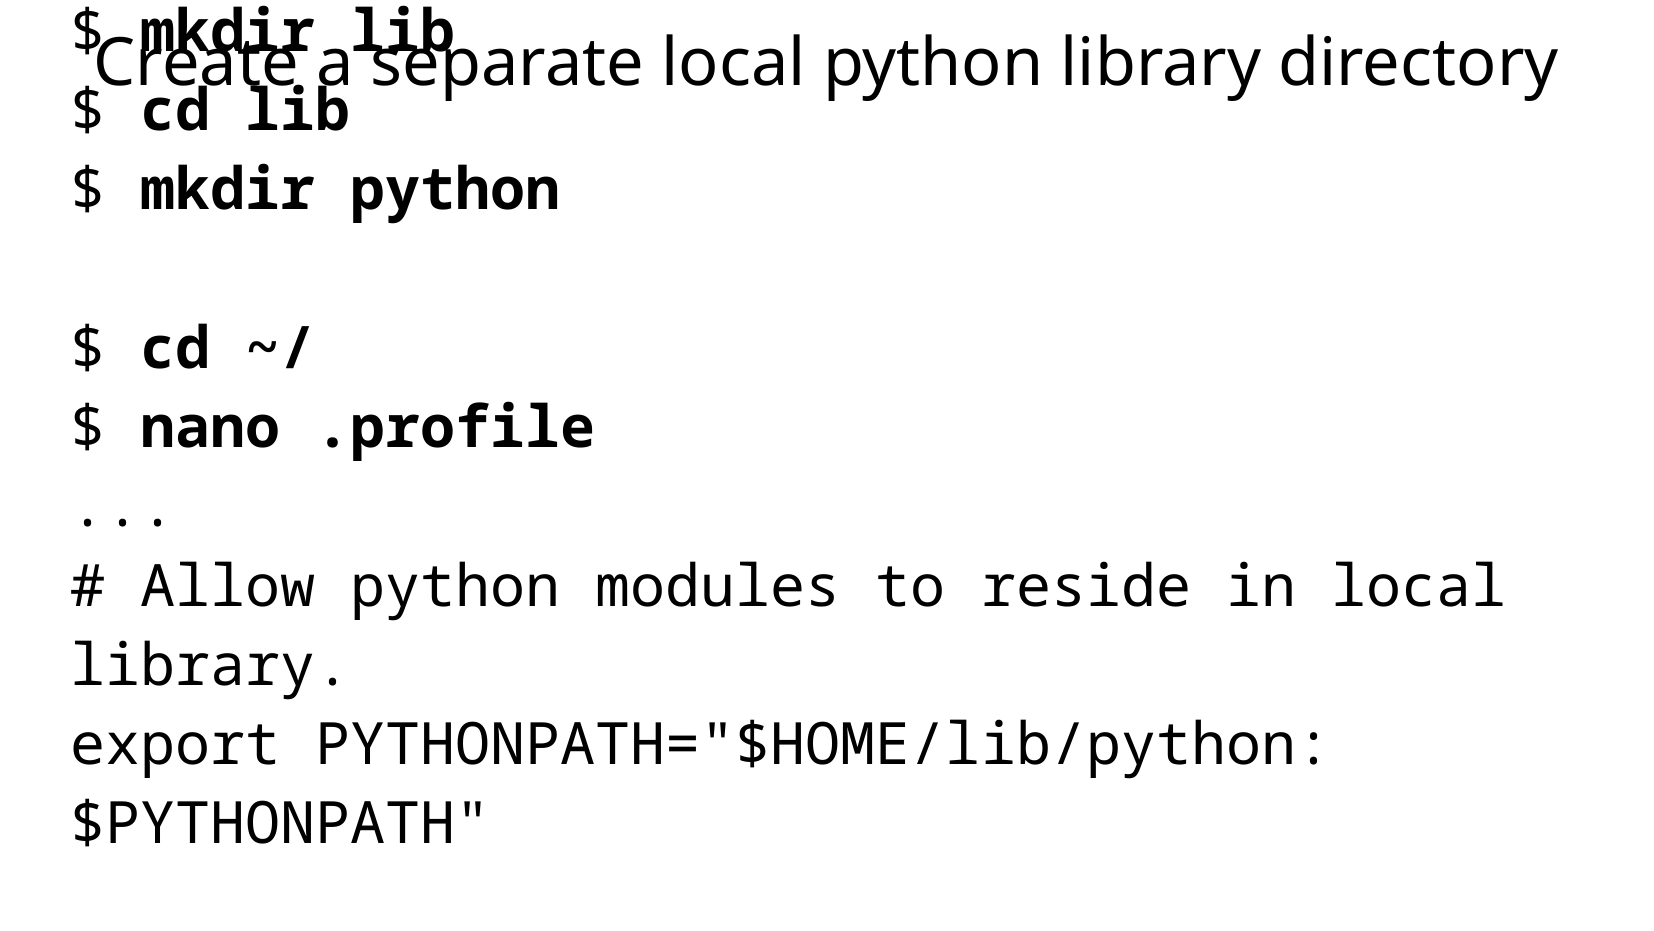

$ ~/
$ mkdir lib
$ cd lib
$ mkdir python
$ cd ~/
$ nano .profile
...
# Allow python modules to reside in local library.
export PYTHONPATH="$HOME/lib/python:$PYTHONPATH"
Logout and log back in.
# Create a separate local python library directory